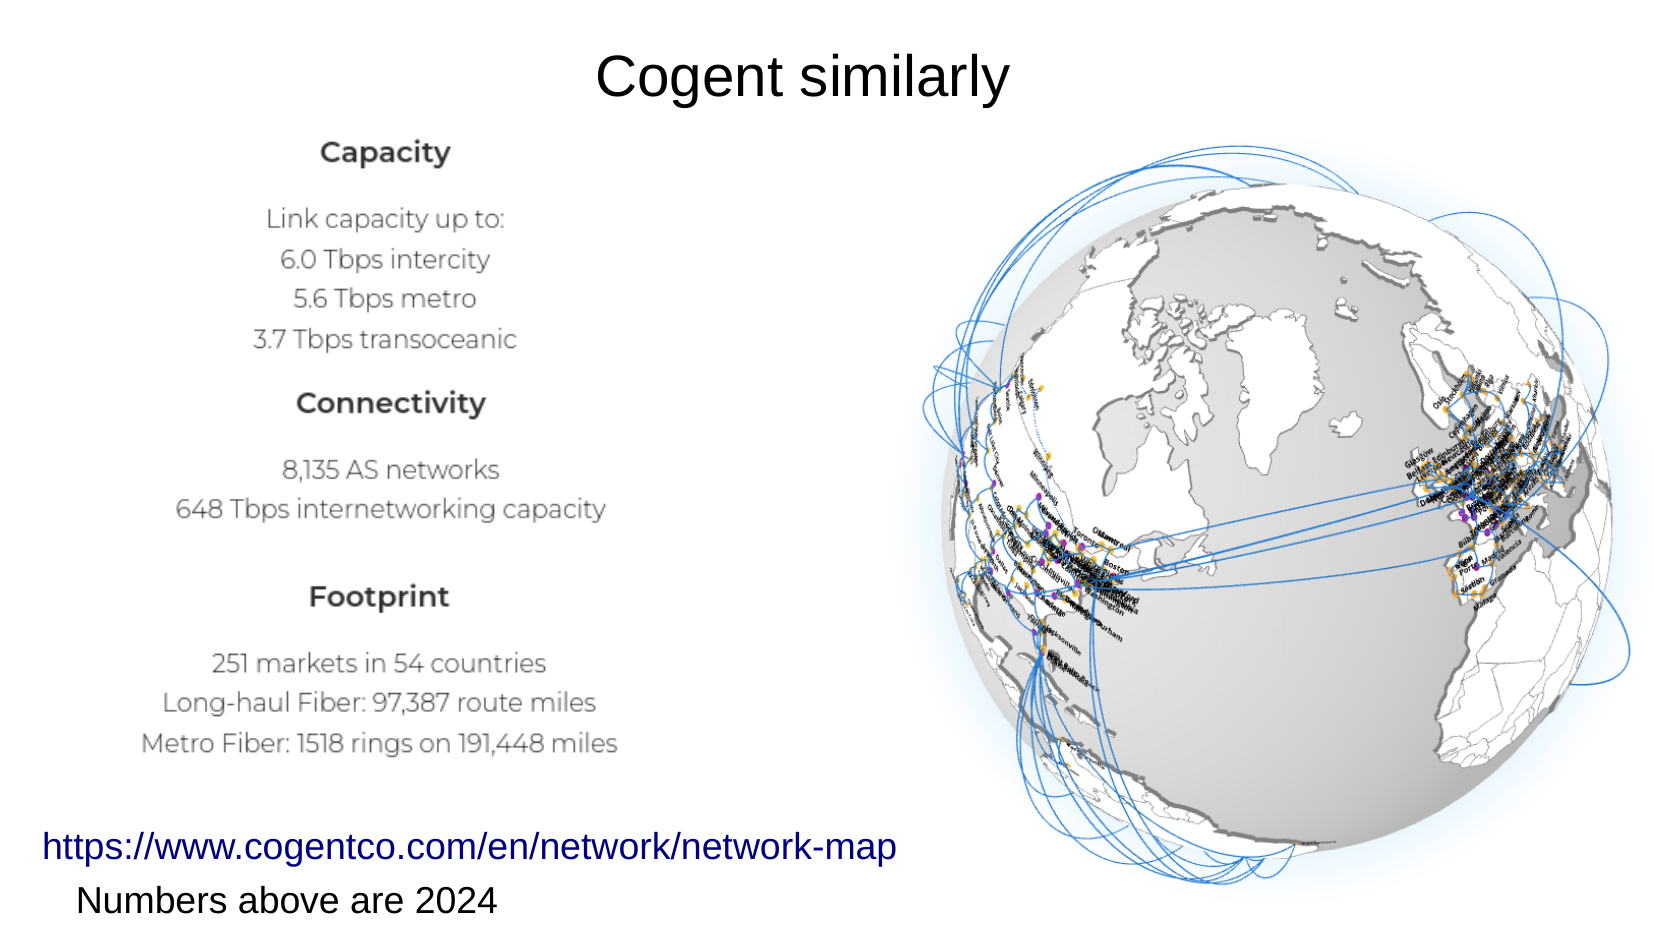

# Cogent similarly
https://www.cogentco.com/en/network/network-map
28
Numbers above are 2024